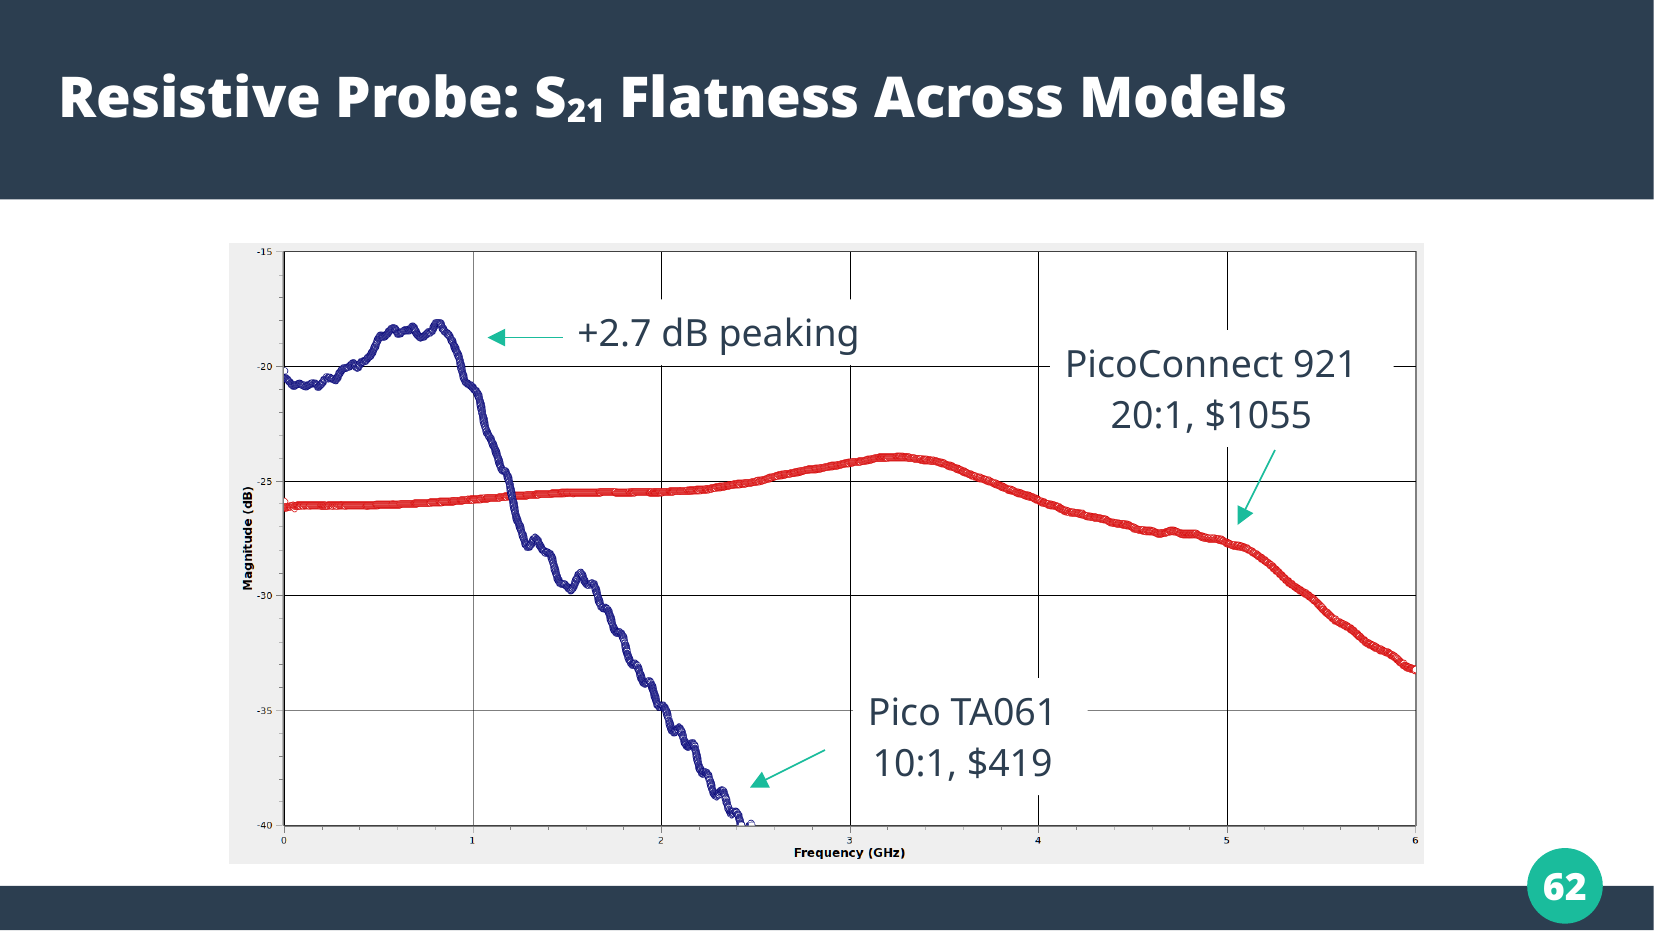

# Resistive Probe: S21 Flatness Across Models
+2.7 dB peaking
PicoConnect 921
20:1, $1055
Pico TA061
10:1, $419